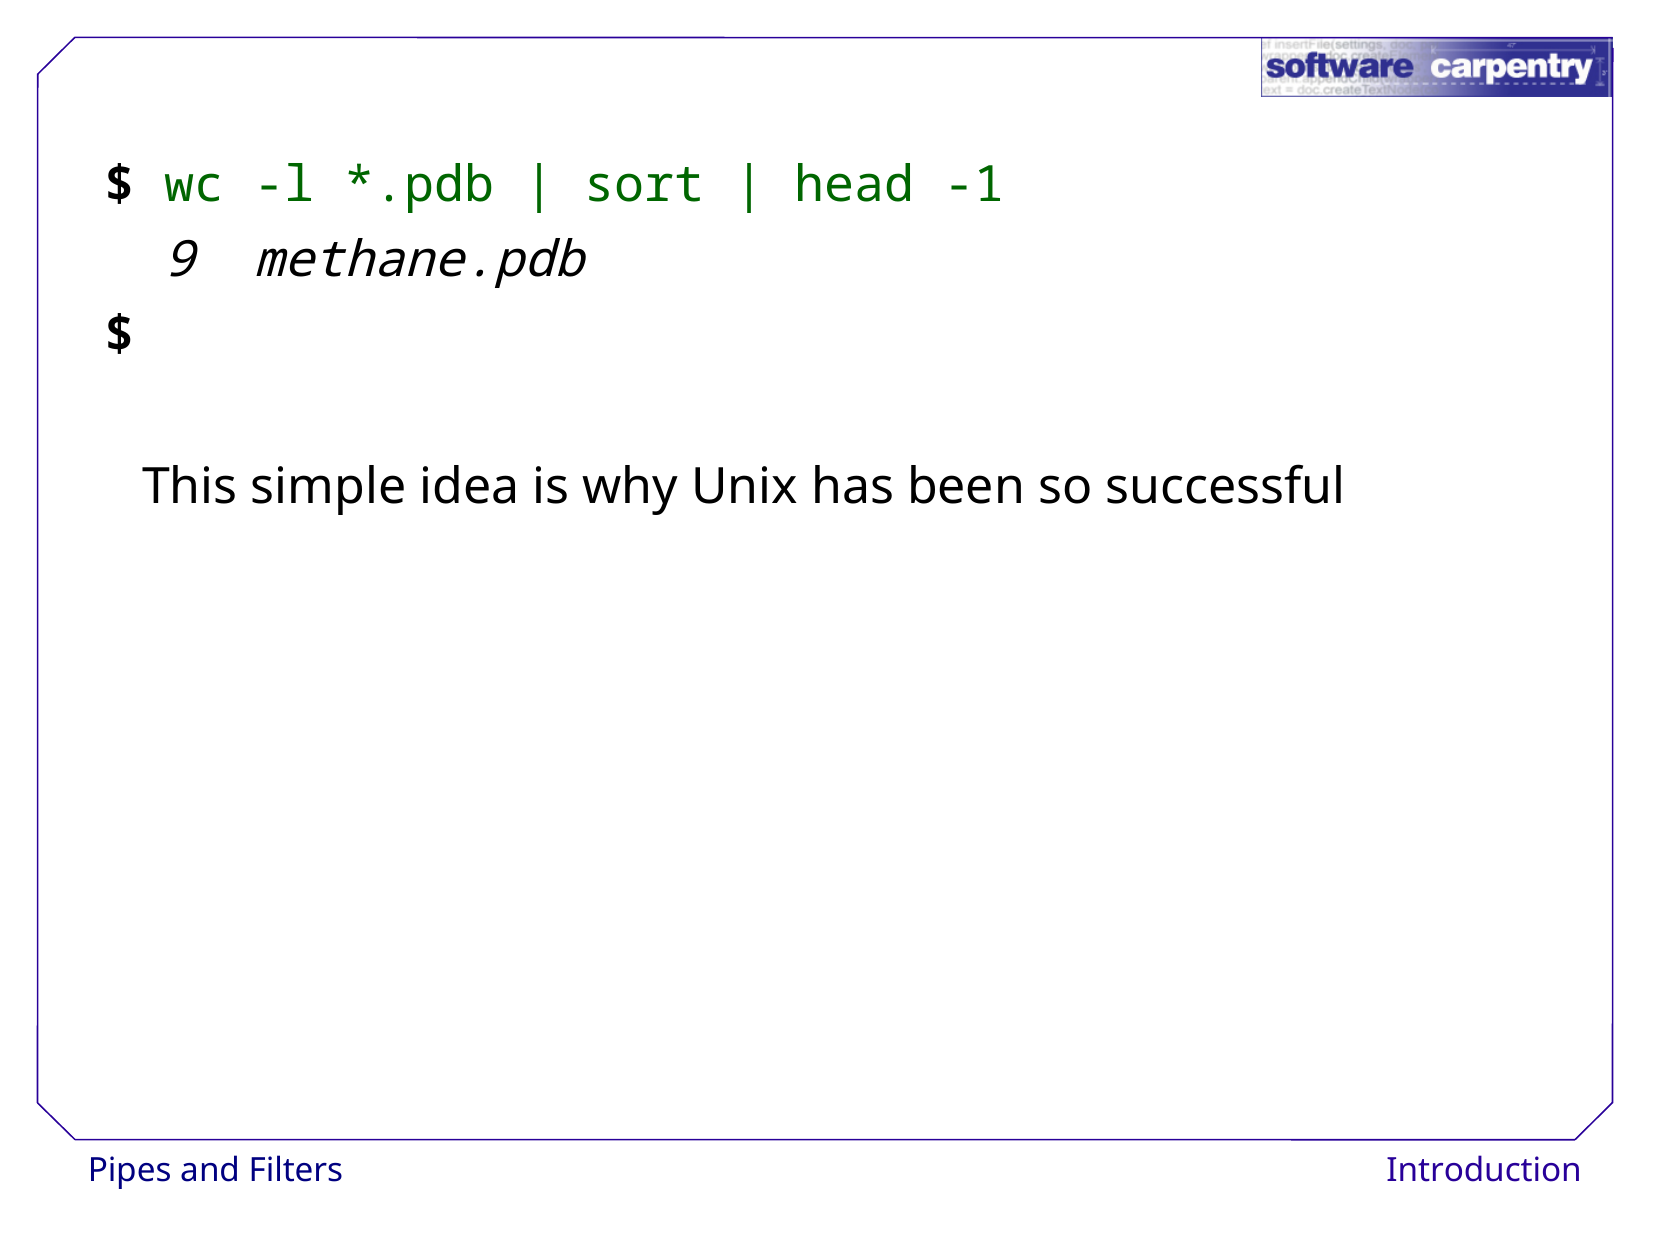

$ wc -l *.pdb | sort | head -1
 9 methane.pdb
$
This simple idea is why Unix has been so successful